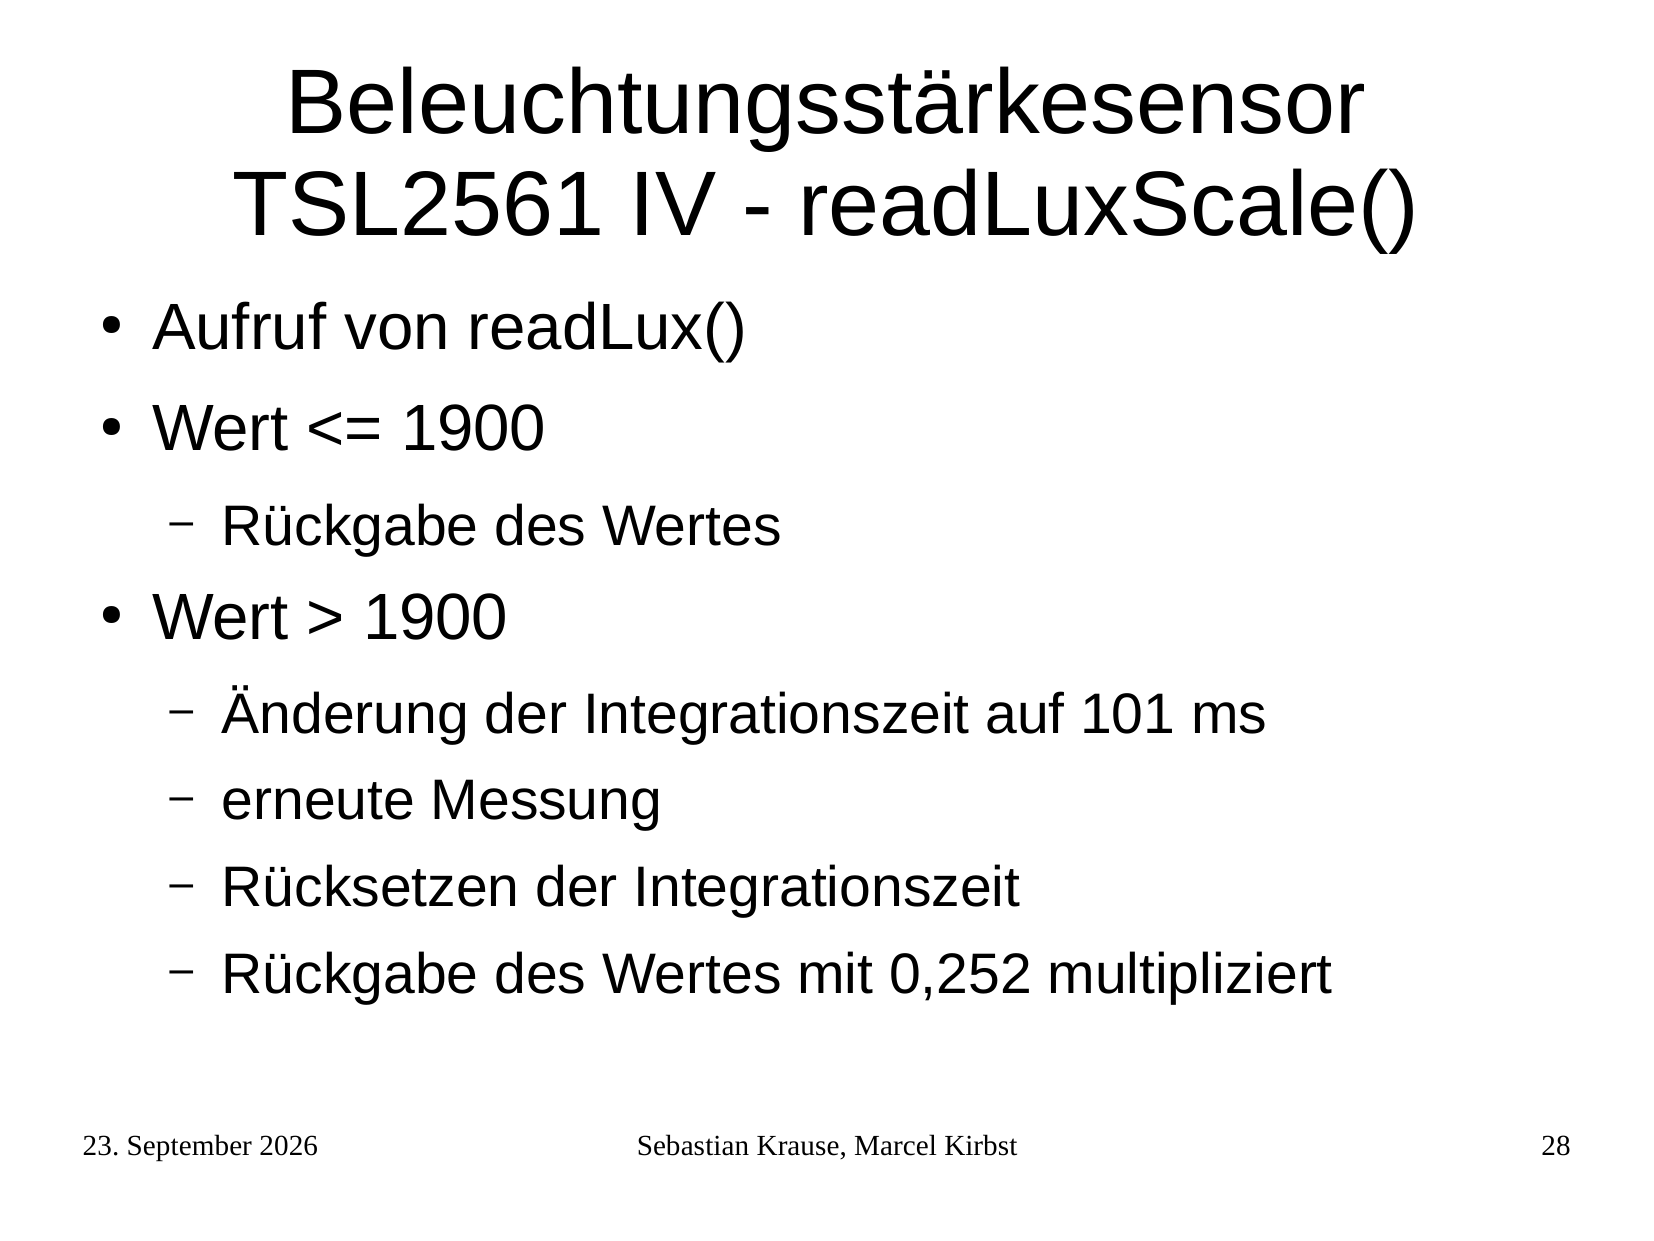

# Beleuchtungsstärkesensor TSL2561 IV - readLuxScale()
Aufruf von readLux()
Wert <= 1900
Rückgabe des Wertes
Wert > 1900
Änderung der Integrationszeit auf 101 ms
erneute Messung
Rücksetzen der Integrationszeit
Rückgabe des Wertes mit 0,252 multipliziert
Sebastian Krause, Marcel Kirbst
28